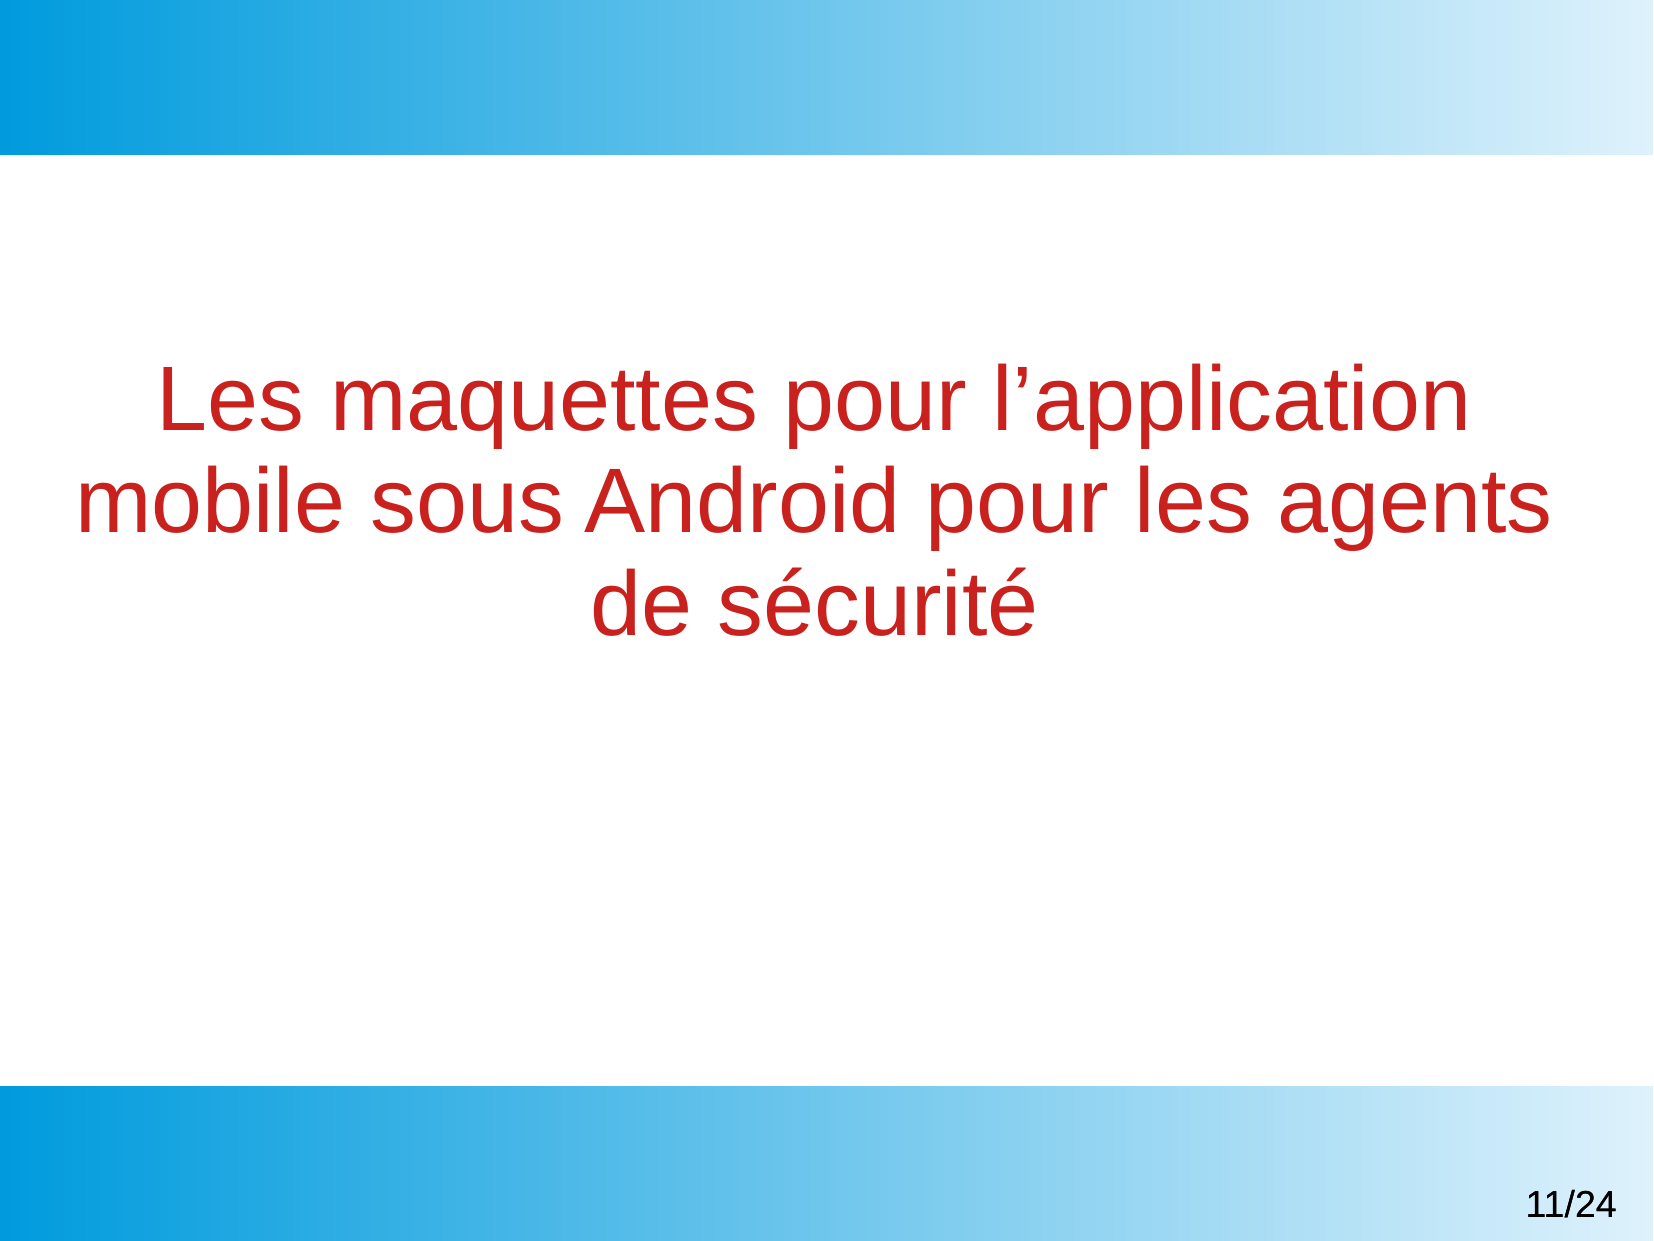

# Les maquettes pour l’application mobile sous Android pour les agents de sécurité